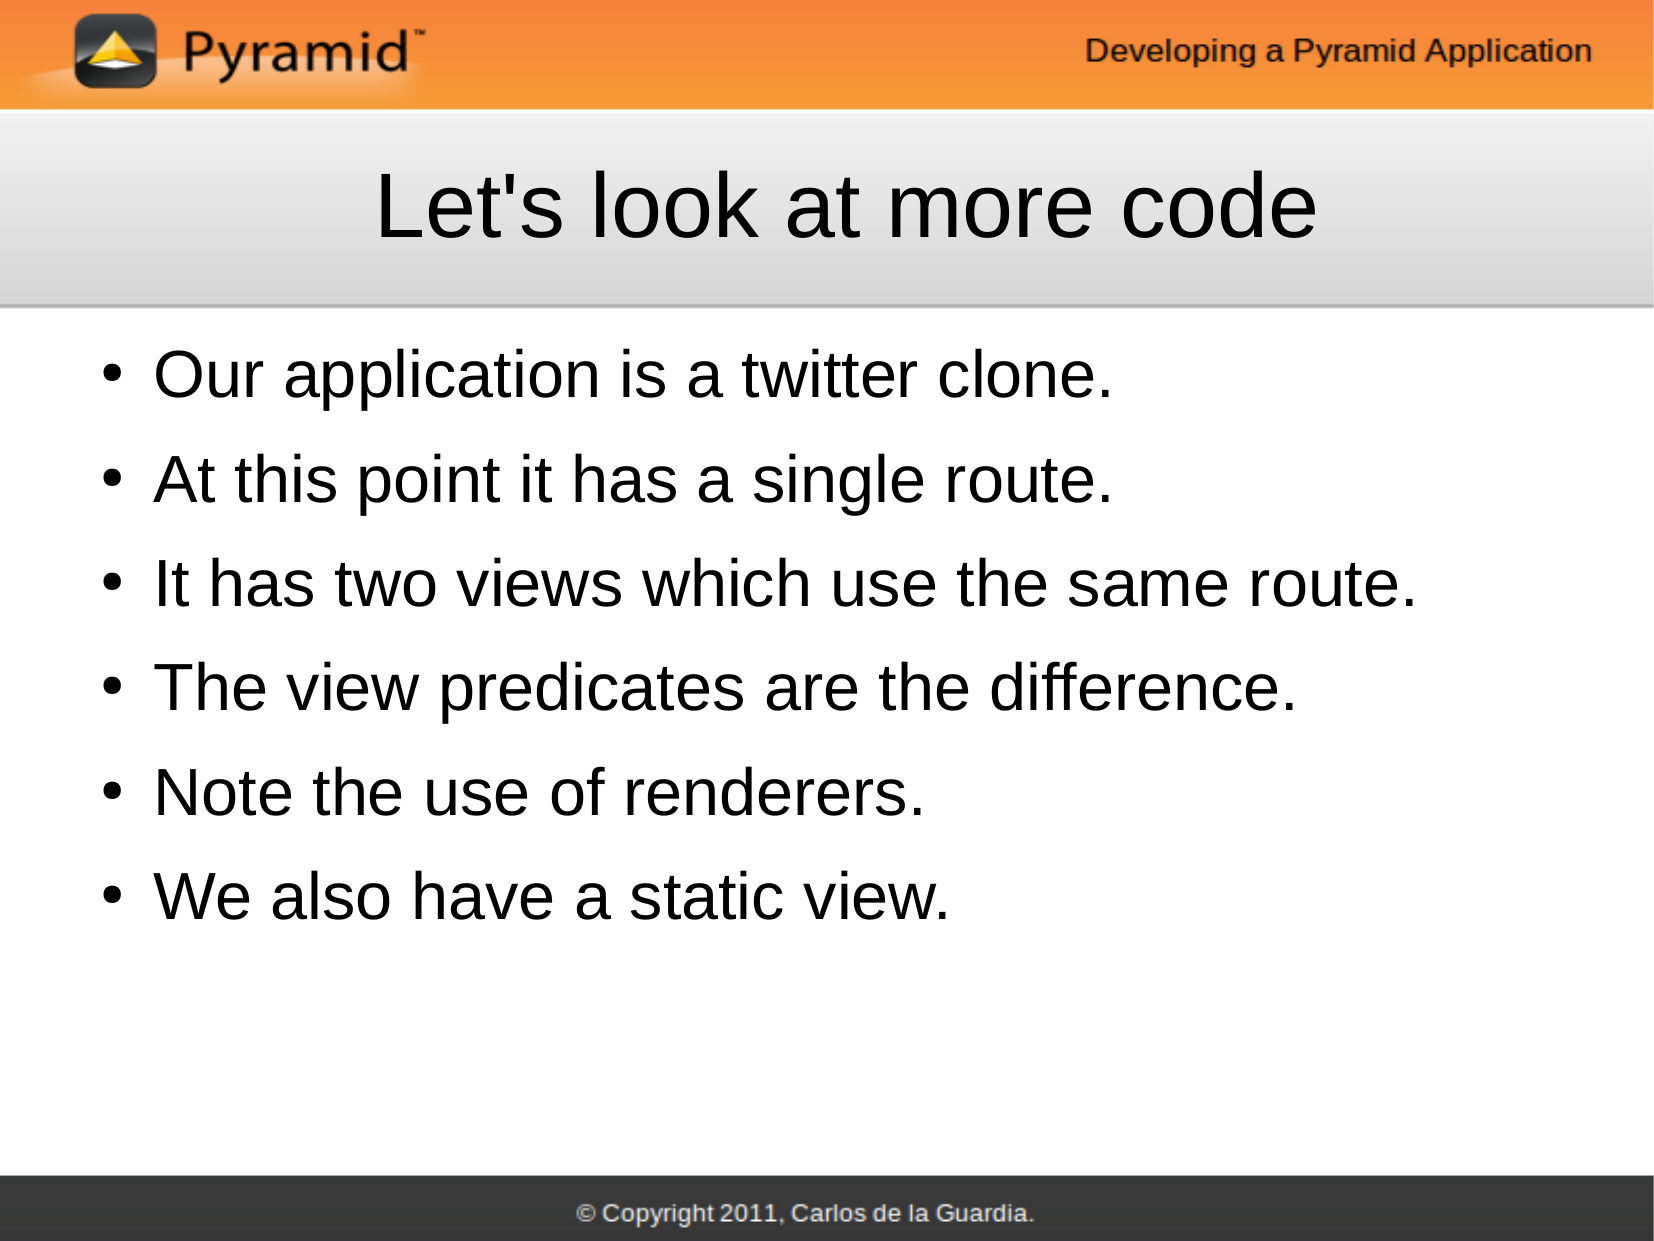

# Let's look at more code
Our application is a twitter clone.
At this point it has a single route.
It has two views which use the same route.
The view predicates are the difference.
Note the use of renderers.
We also have a static view.